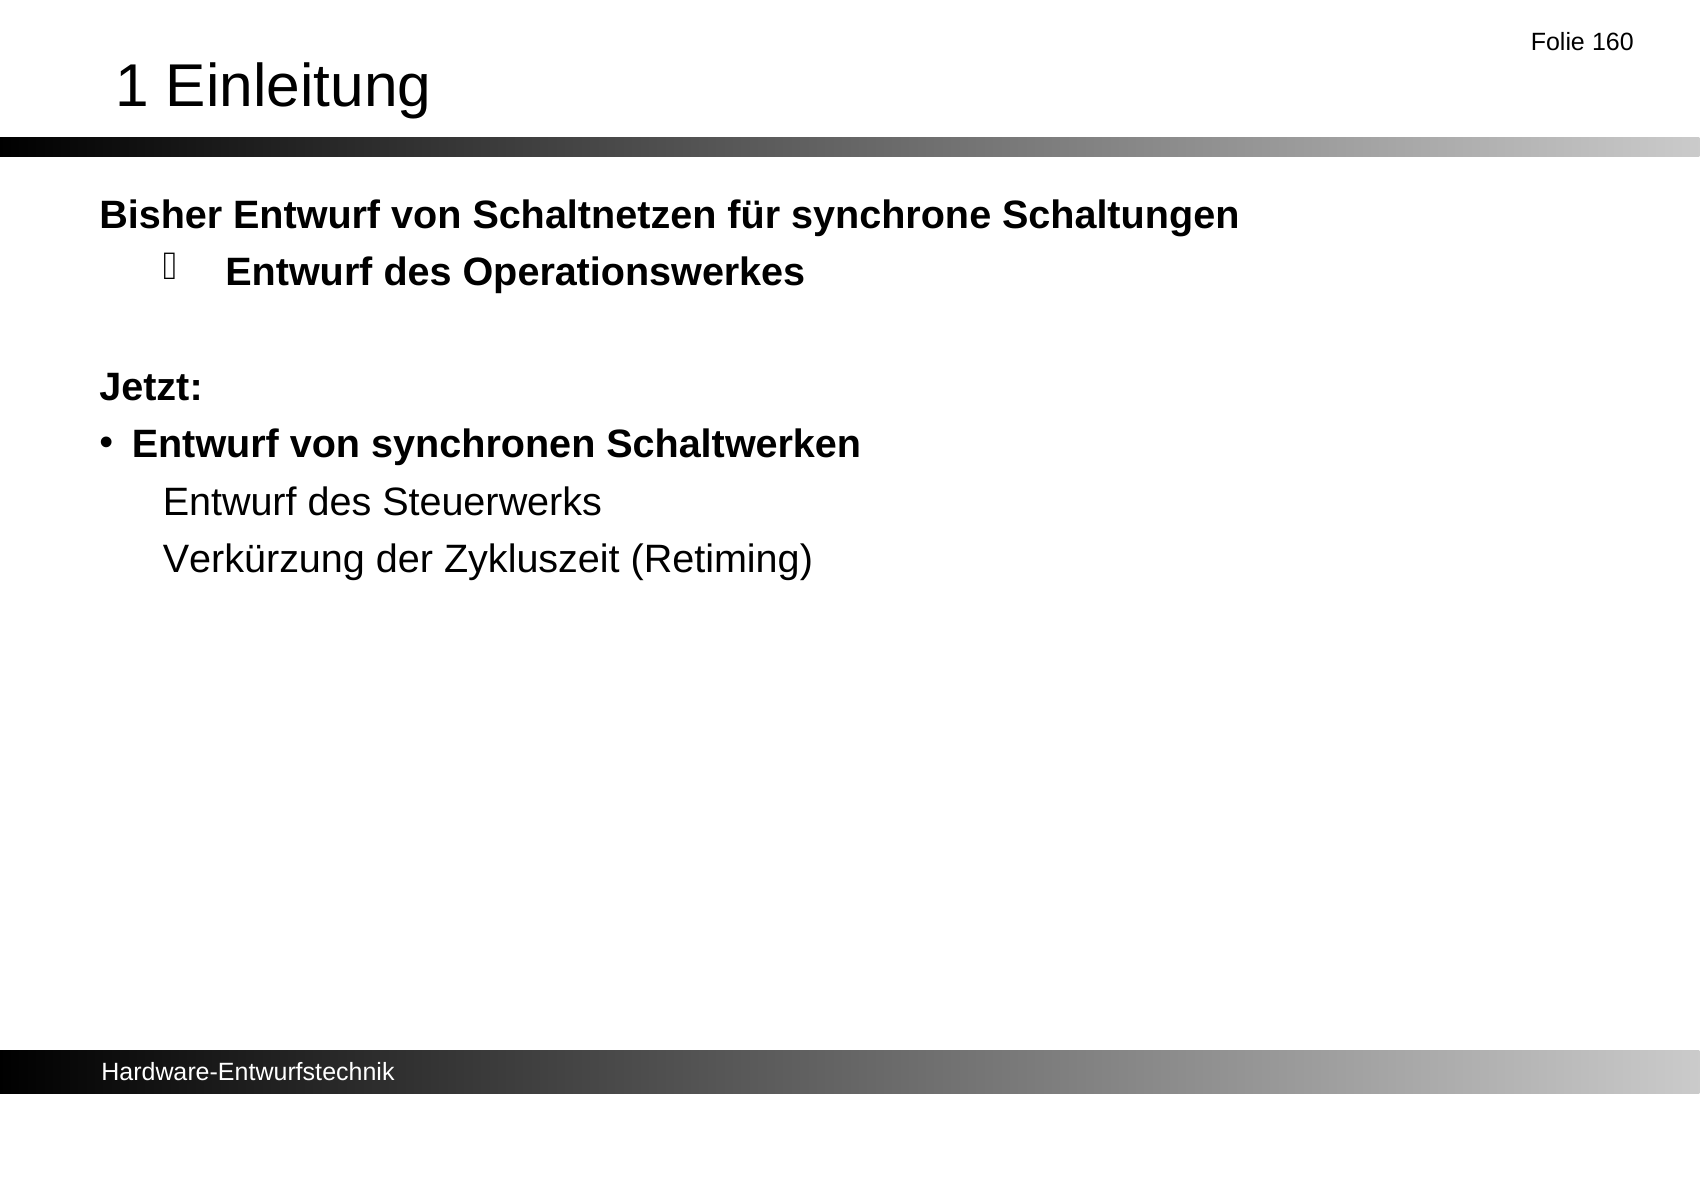

1 Einleitung
Bisher Entwurf von Schaltnetzen für synchrone Schaltungen
 Entwurf des Operationswerkes
Jetzt:
Entwurf von synchronen Schaltwerken
Entwurf des Steuerwerks
Verkürzung der Zykluszeit (Retiming)